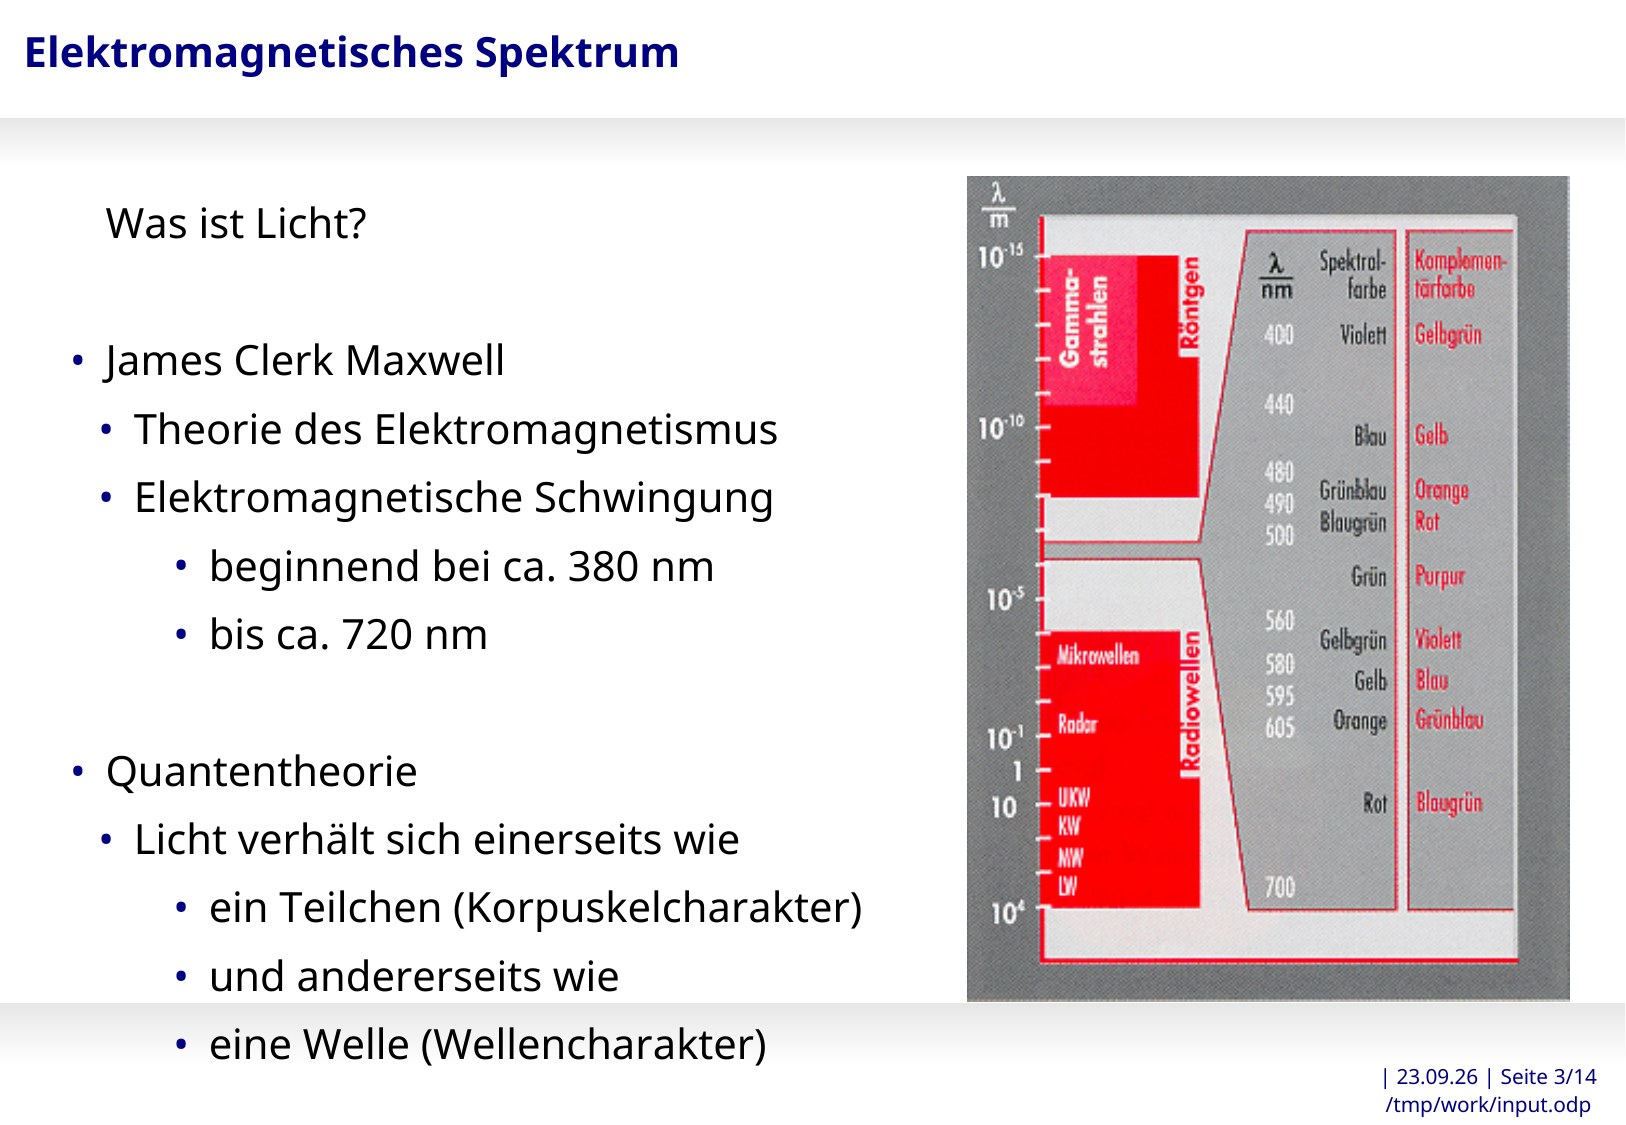

# Elektromagnetisches Spektrum
Was ist Licht?
James Clerk Maxwell
Theorie des Elektromagnetismus
Elektromagnetische Schwingung
beginnend bei ca. 380 nm
bis ca. 720 nm
Quantentheorie
Licht verhält sich einerseits wie
ein Teilchen (Korpuskelcharakter)
und andererseits wie
eine Welle (Wellencharakter)
Wahrnehmung
Visueller Sinneseindruck